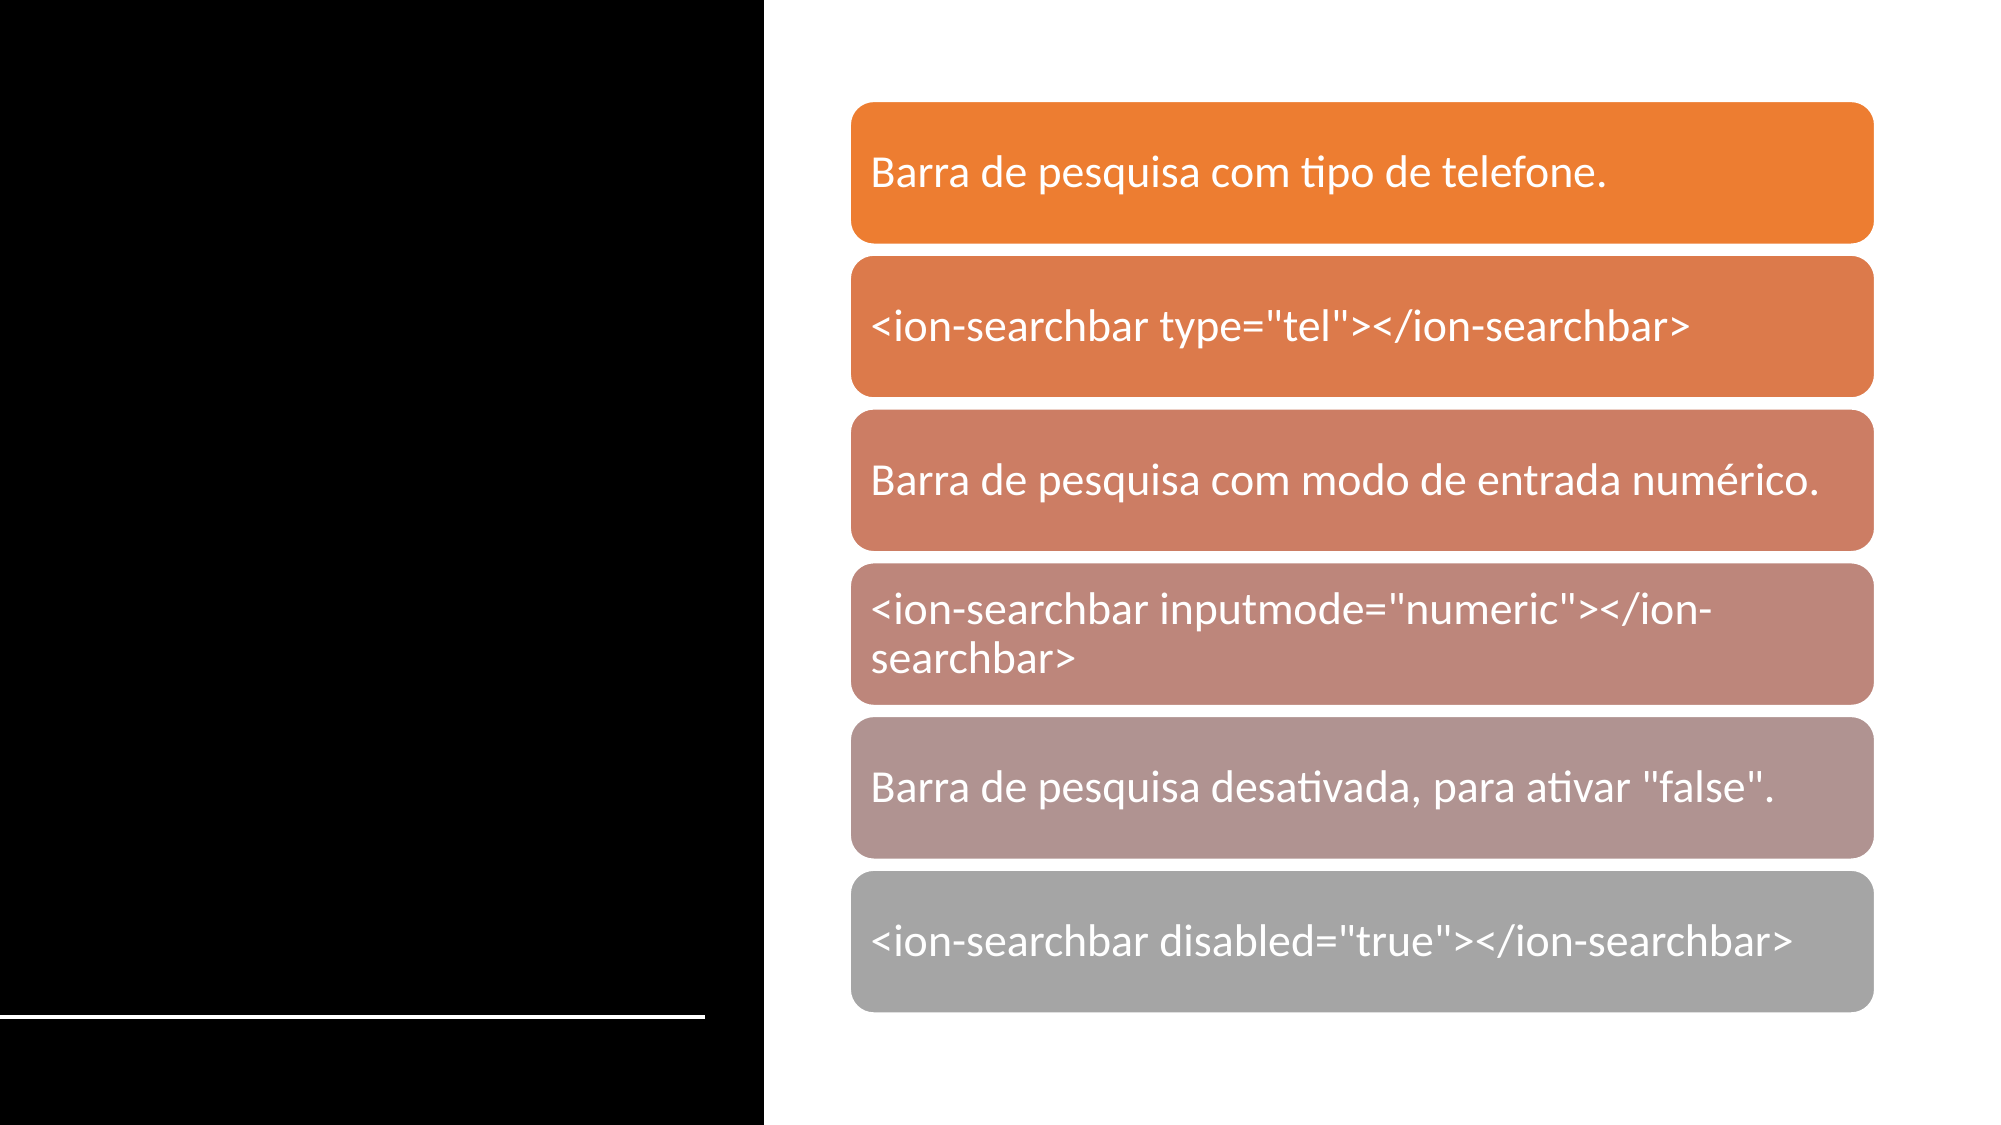

Barra de pesquisa com tipo de telefone.
<ion-searchbar type="tel"></ion-searchbar>
Barra de pesquisa com modo de entrada numérico.
<ion-searchbar inputmode="numeric"></ion-searchbar>
Barra de pesquisa desativada, para ativar "false".
<ion-searchbar disabled="true"></ion-searchbar>